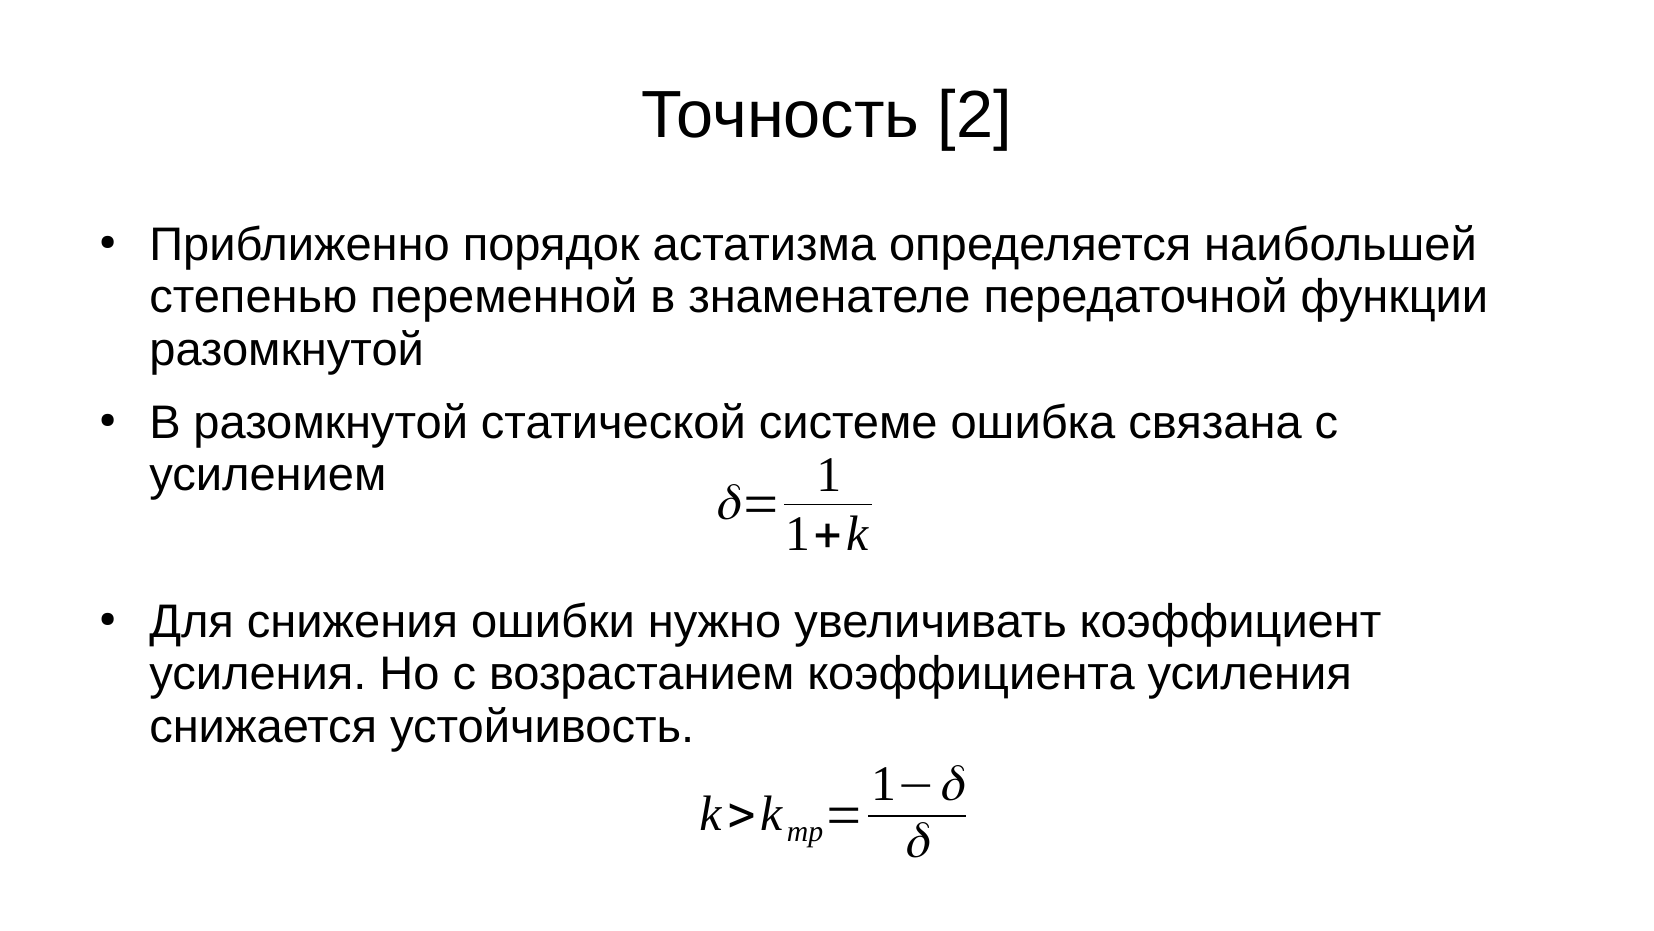

# Точность [2]
Приближенно порядок астатизма определяется наибольшей степенью переменной в знаменателе передаточной функции разомкнутой
В разомкнутой статической системе ошибка связана с усилением
Для снижения ошибки нужно увеличивать коэффициент усиления. Но с возрастанием коэффициента усиления снижается устойчивость.